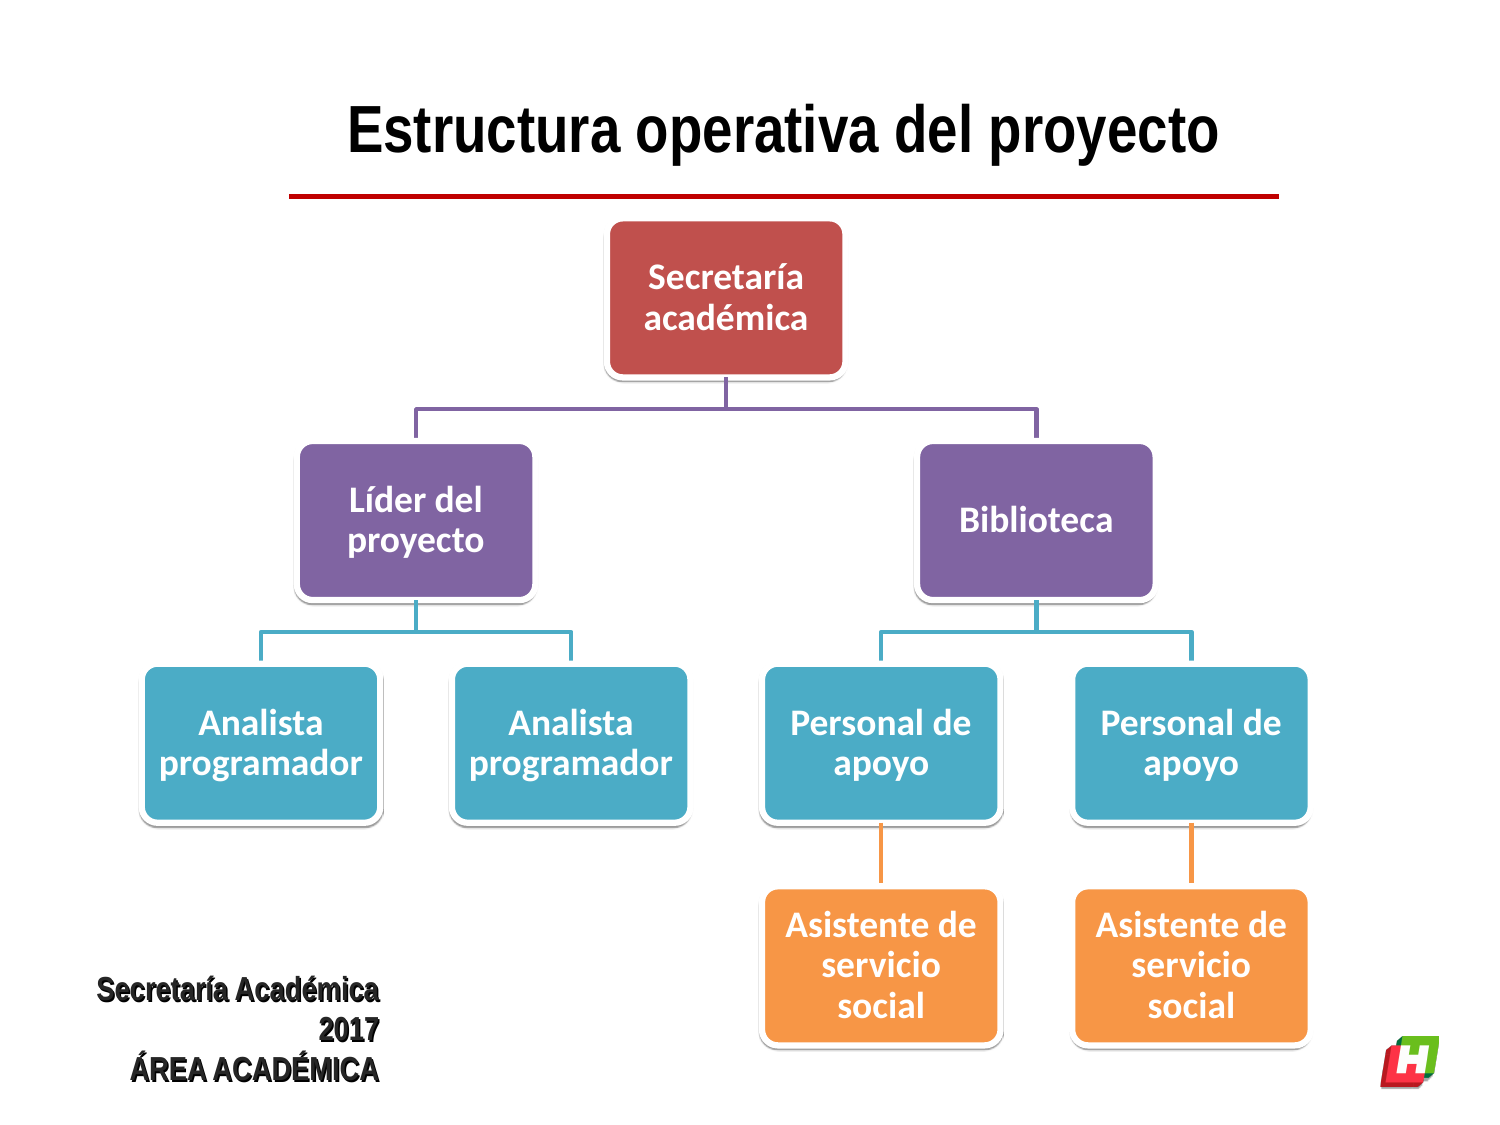

Estructura operativa del proyecto
Secretaría académica
Líder del proyecto
Biblioteca
Analista programador
Analista programador
Personal de apoyo
Personal de apoyo
Asistente de servicio social
Asistente de servicio social
Secretaría Académica
2017
ÁREA ACADÉMICA